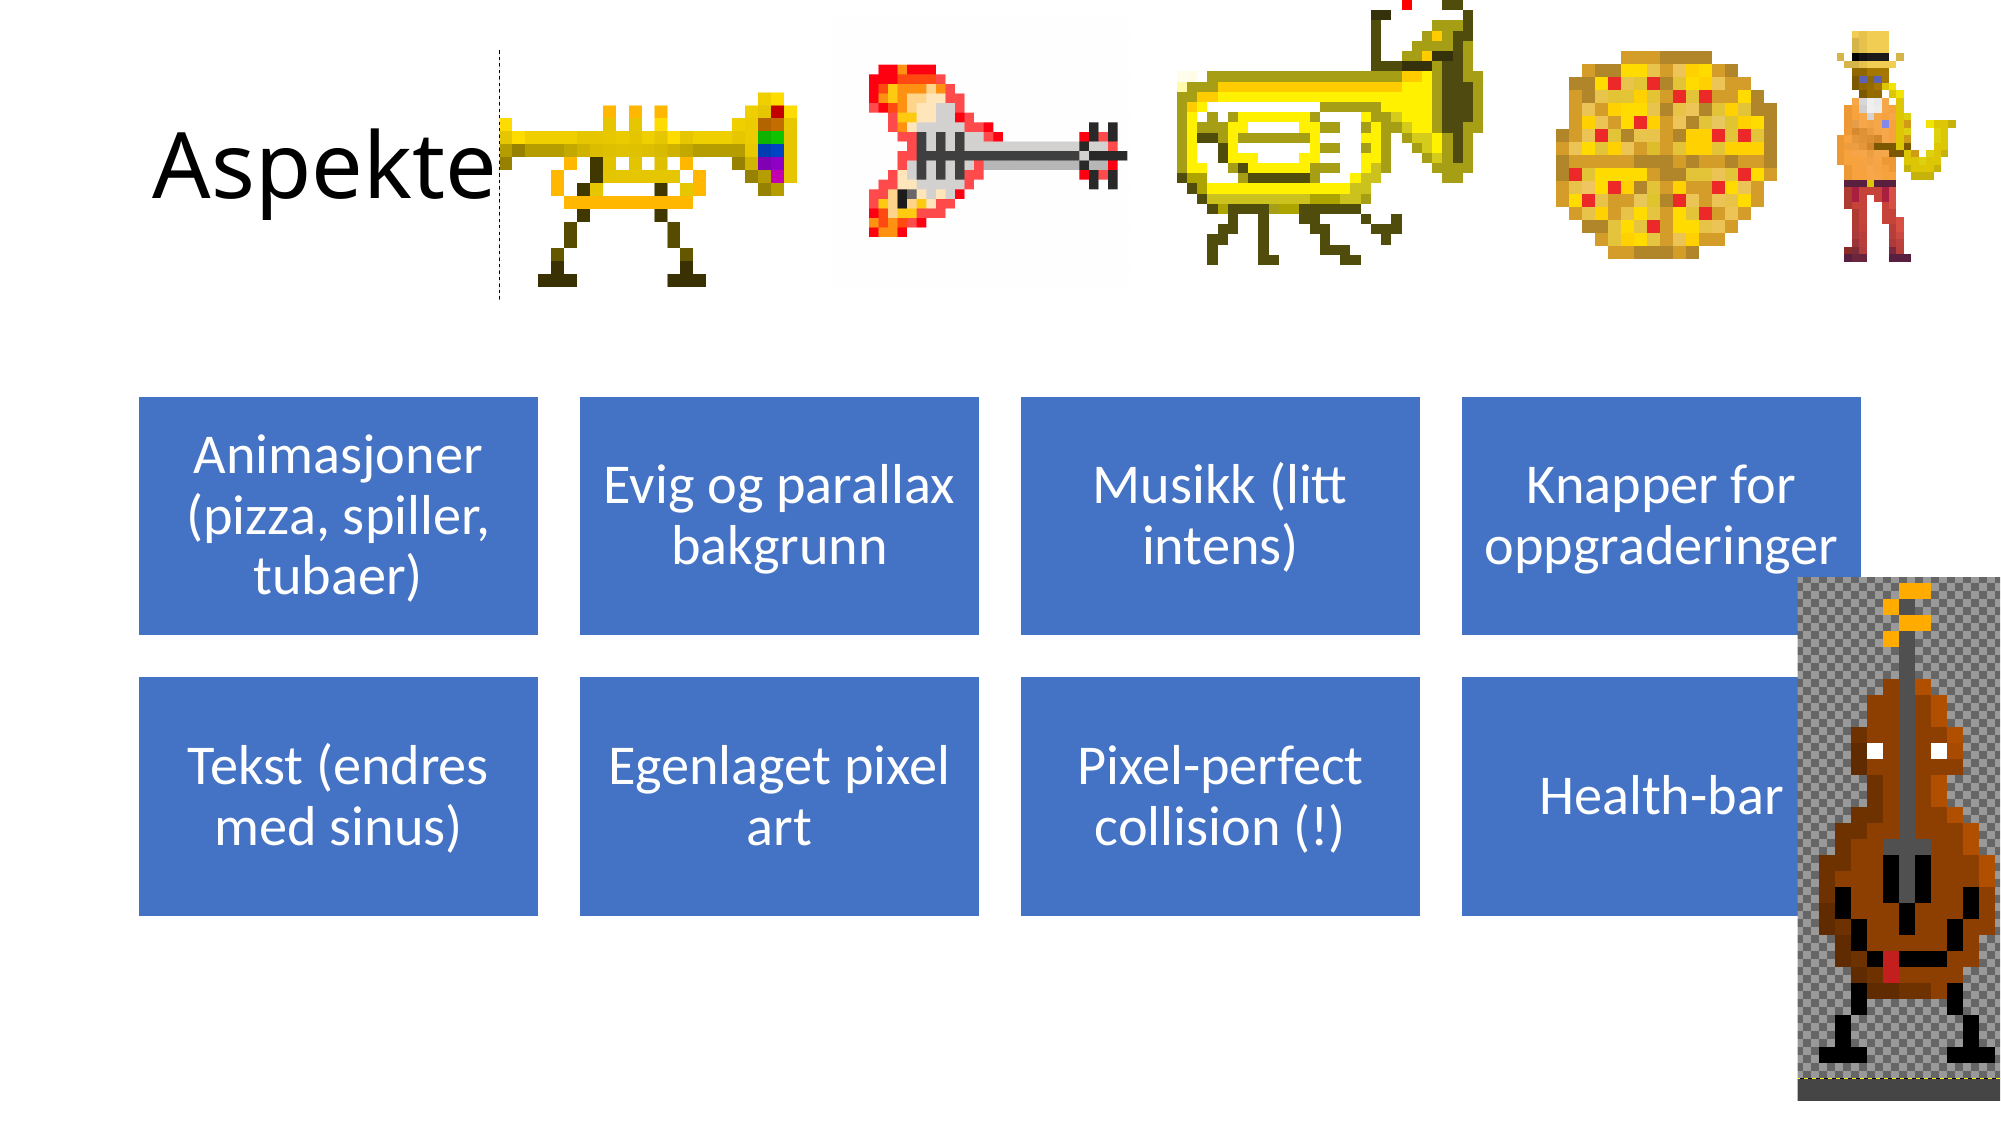

# Aspekter
Animasjoner (pizza, spiller, tubaer)
Evig og parallax bakgrunn
Musikk (litt intens)
Knapper for oppgraderinger
Tekst (endres med sinus)
Egenlaget pixel art
Pixel-perfect collision (!)
Health-bar